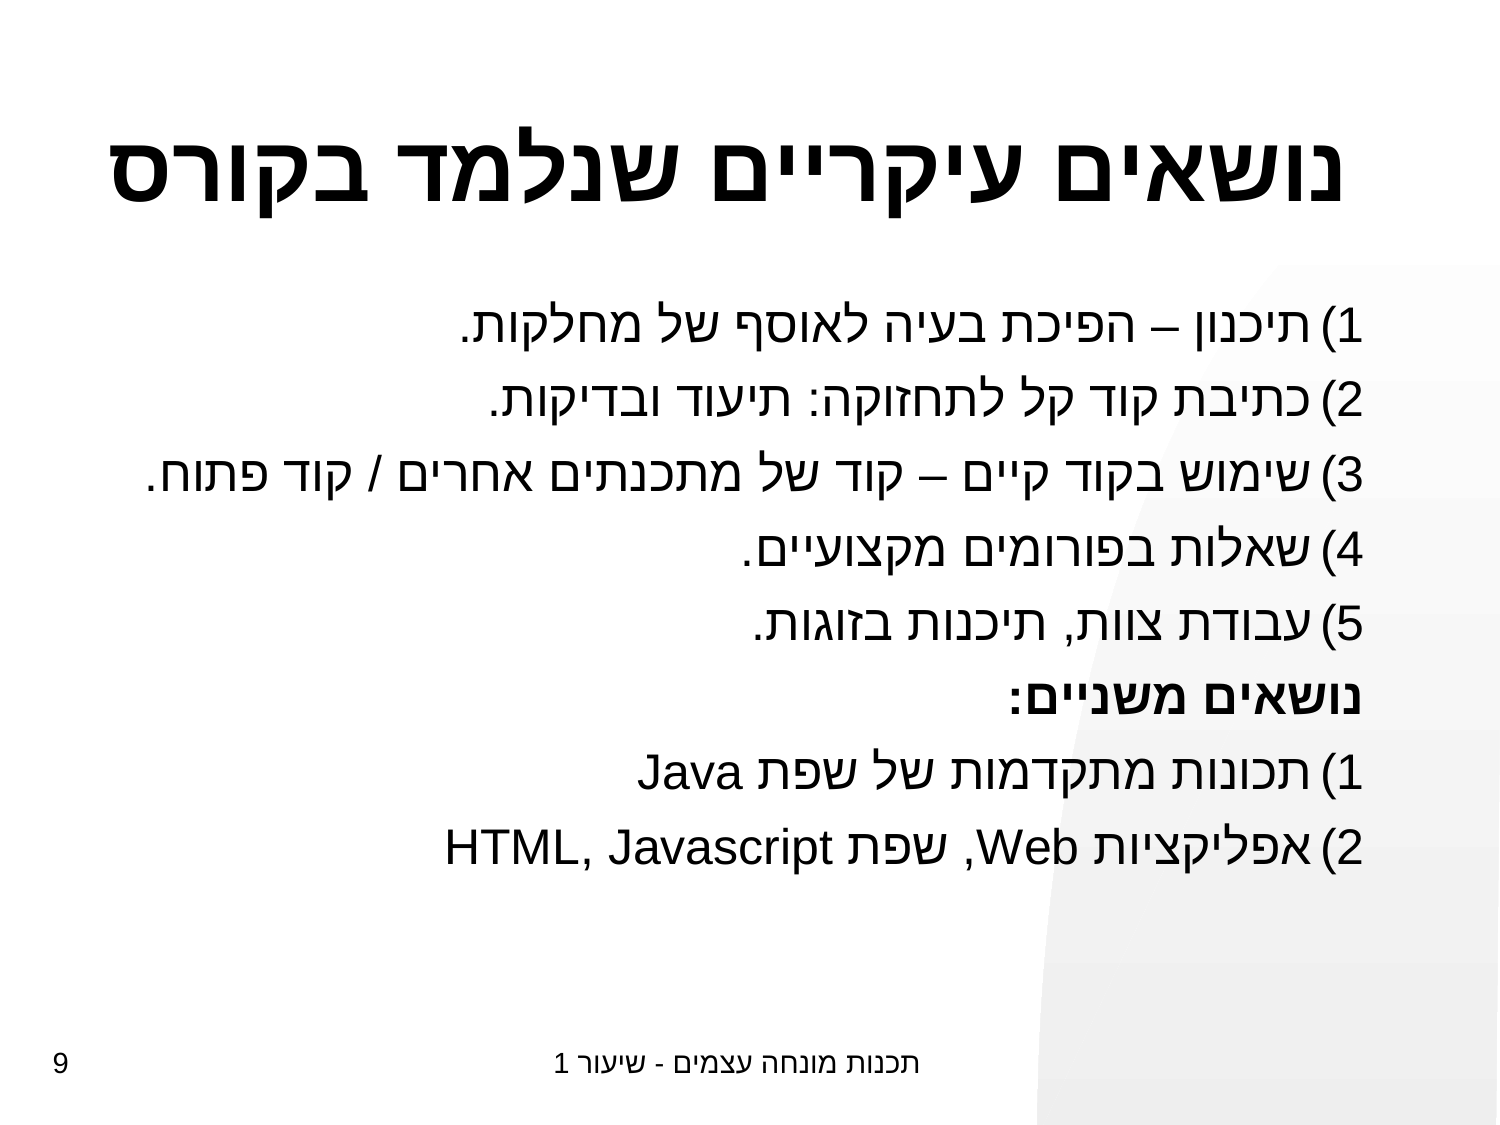

נושאים עיקריים שנלמד בקורס
תיכנון – הפיכת בעיה לאוסף של מחלקות.
כתיבת קוד קל לתחזוקה: תיעוד ובדיקות.
שימוש בקוד קיים – קוד של מתכנתים אחרים / קוד פתוח.
שאלות בפורומים מקצועיים.
עבודת צוות, תיכנות בזוגות.
נושאים משניים:
תכונות מתקדמות של שפת Java
אפליקציות Web, שפת HTML, Javascript
תכנות מונחה עצמים - שיעור 1